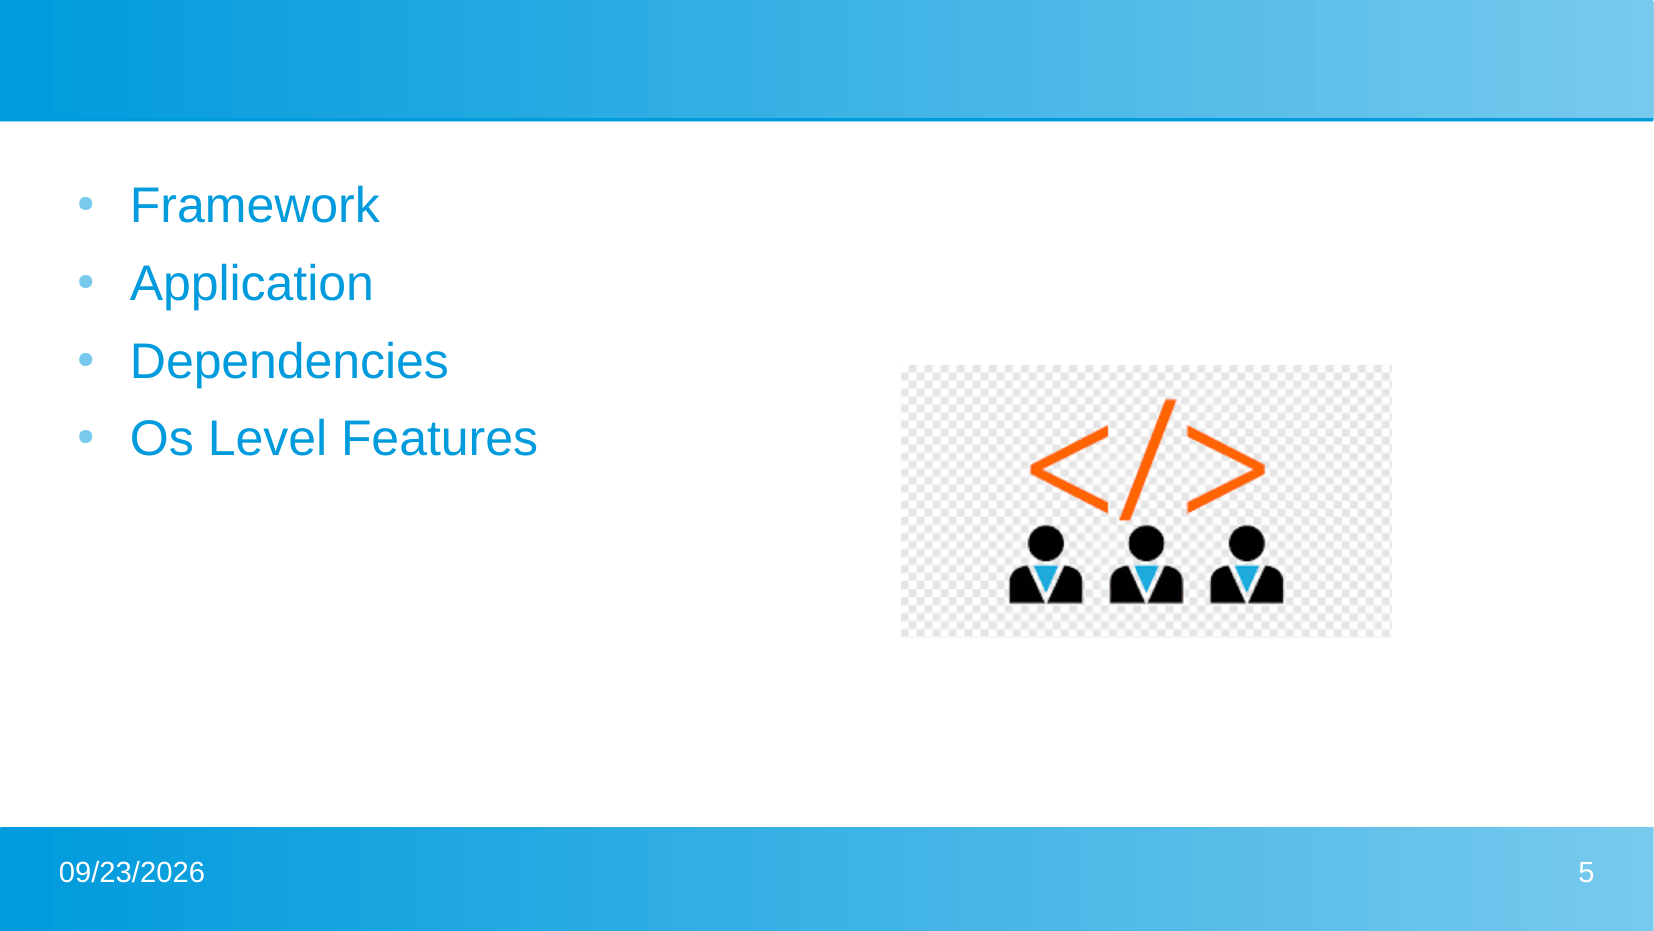

#
Framework
Application
Dependencies
Os Level Features
5